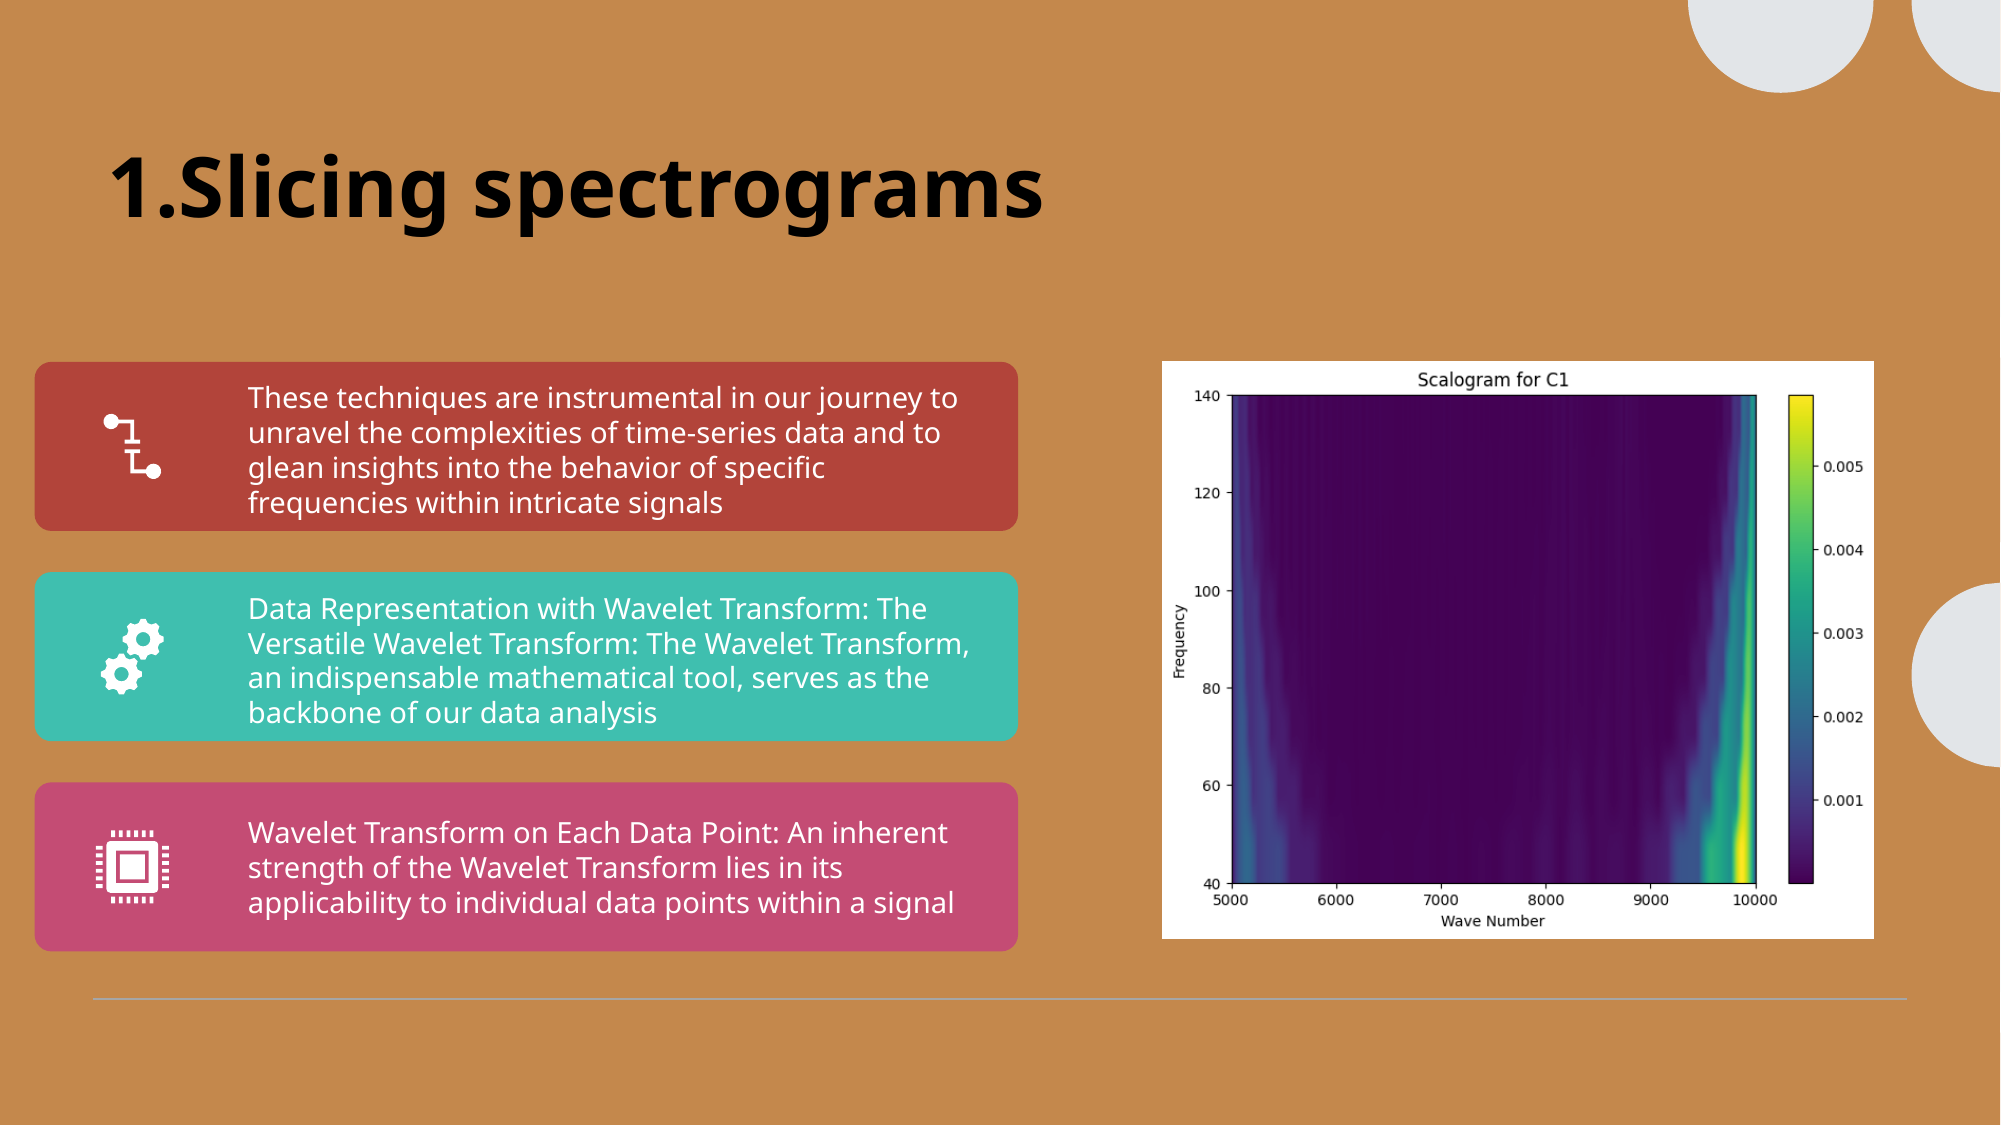

# 1.Slicing spectrograms
These techniques are instrumental in our journey to unravel the complexities of time-series data and to glean insights into the behavior of specific frequencies within intricate signals
Data Representation with Wavelet Transform: The Versatile Wavelet Transform: The Wavelet Transform, an indispensable mathematical tool, serves as the backbone of our data analysis
Wavelet Transform on Each Data Point: An inherent strength of the Wavelet Transform lies in its applicability to individual data points within a signal